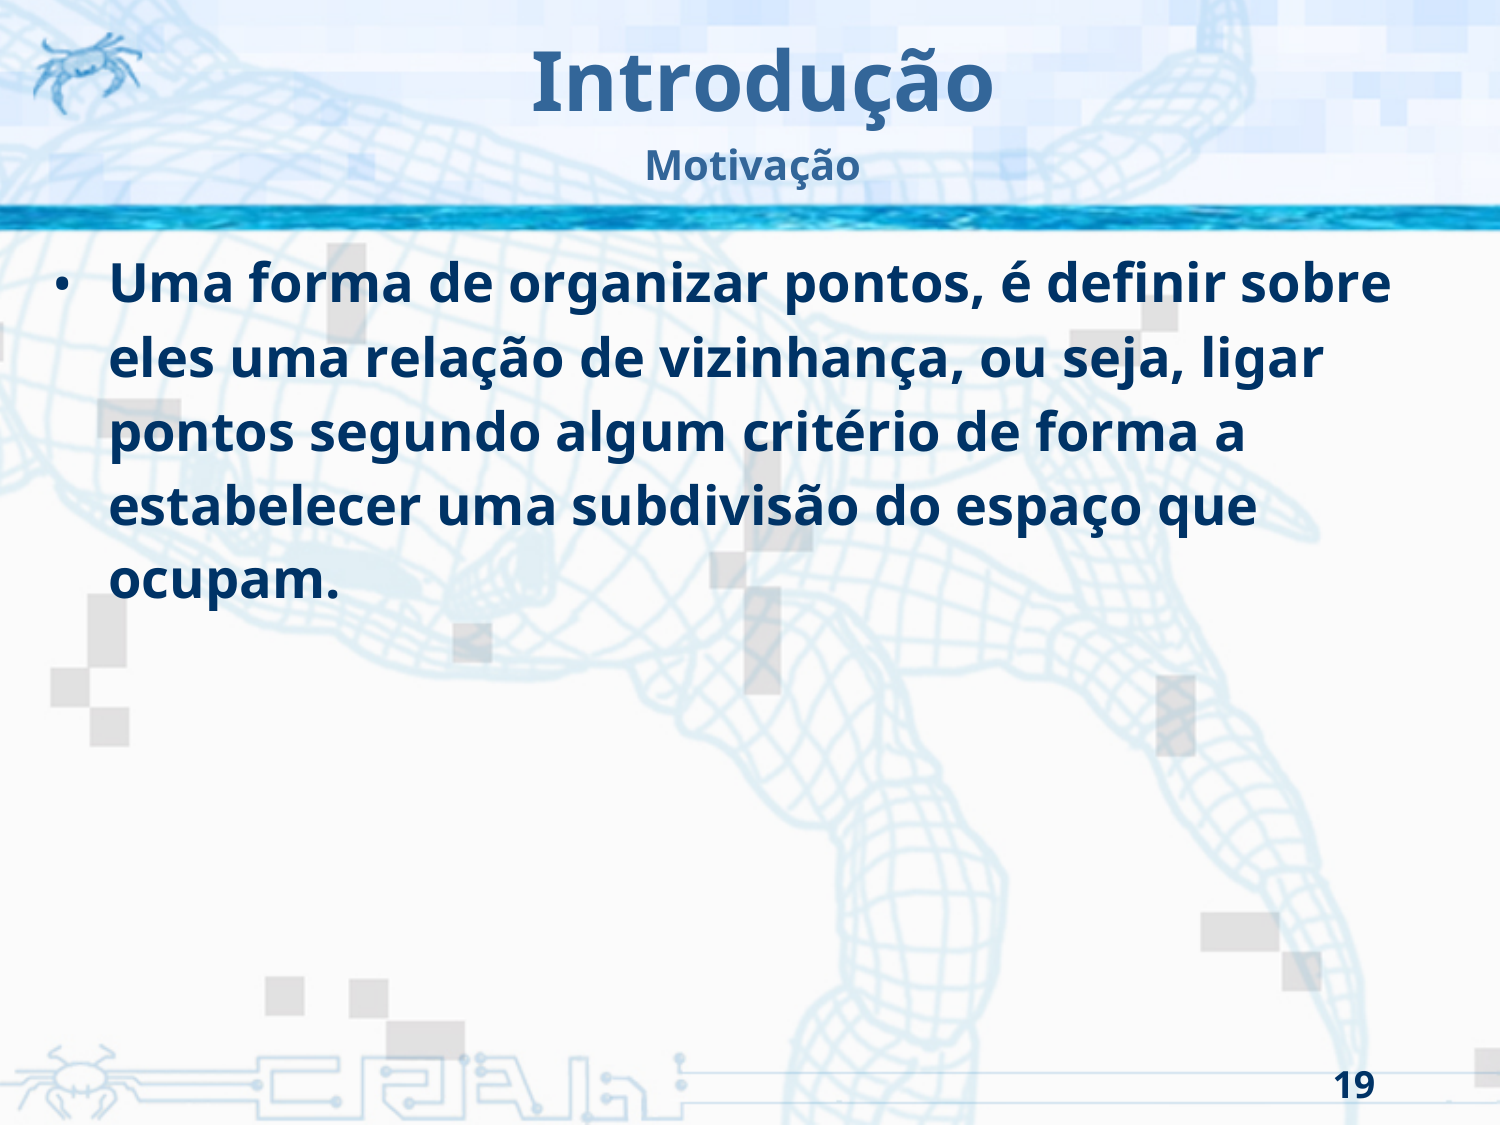

Introdução
Motivação
Uma forma de organizar pontos, é definir sobre eles uma relação de vizinhança, ou seja, ligar pontos segundo algum critério de forma a estabelecer uma subdivisão do espaço que ocupam.